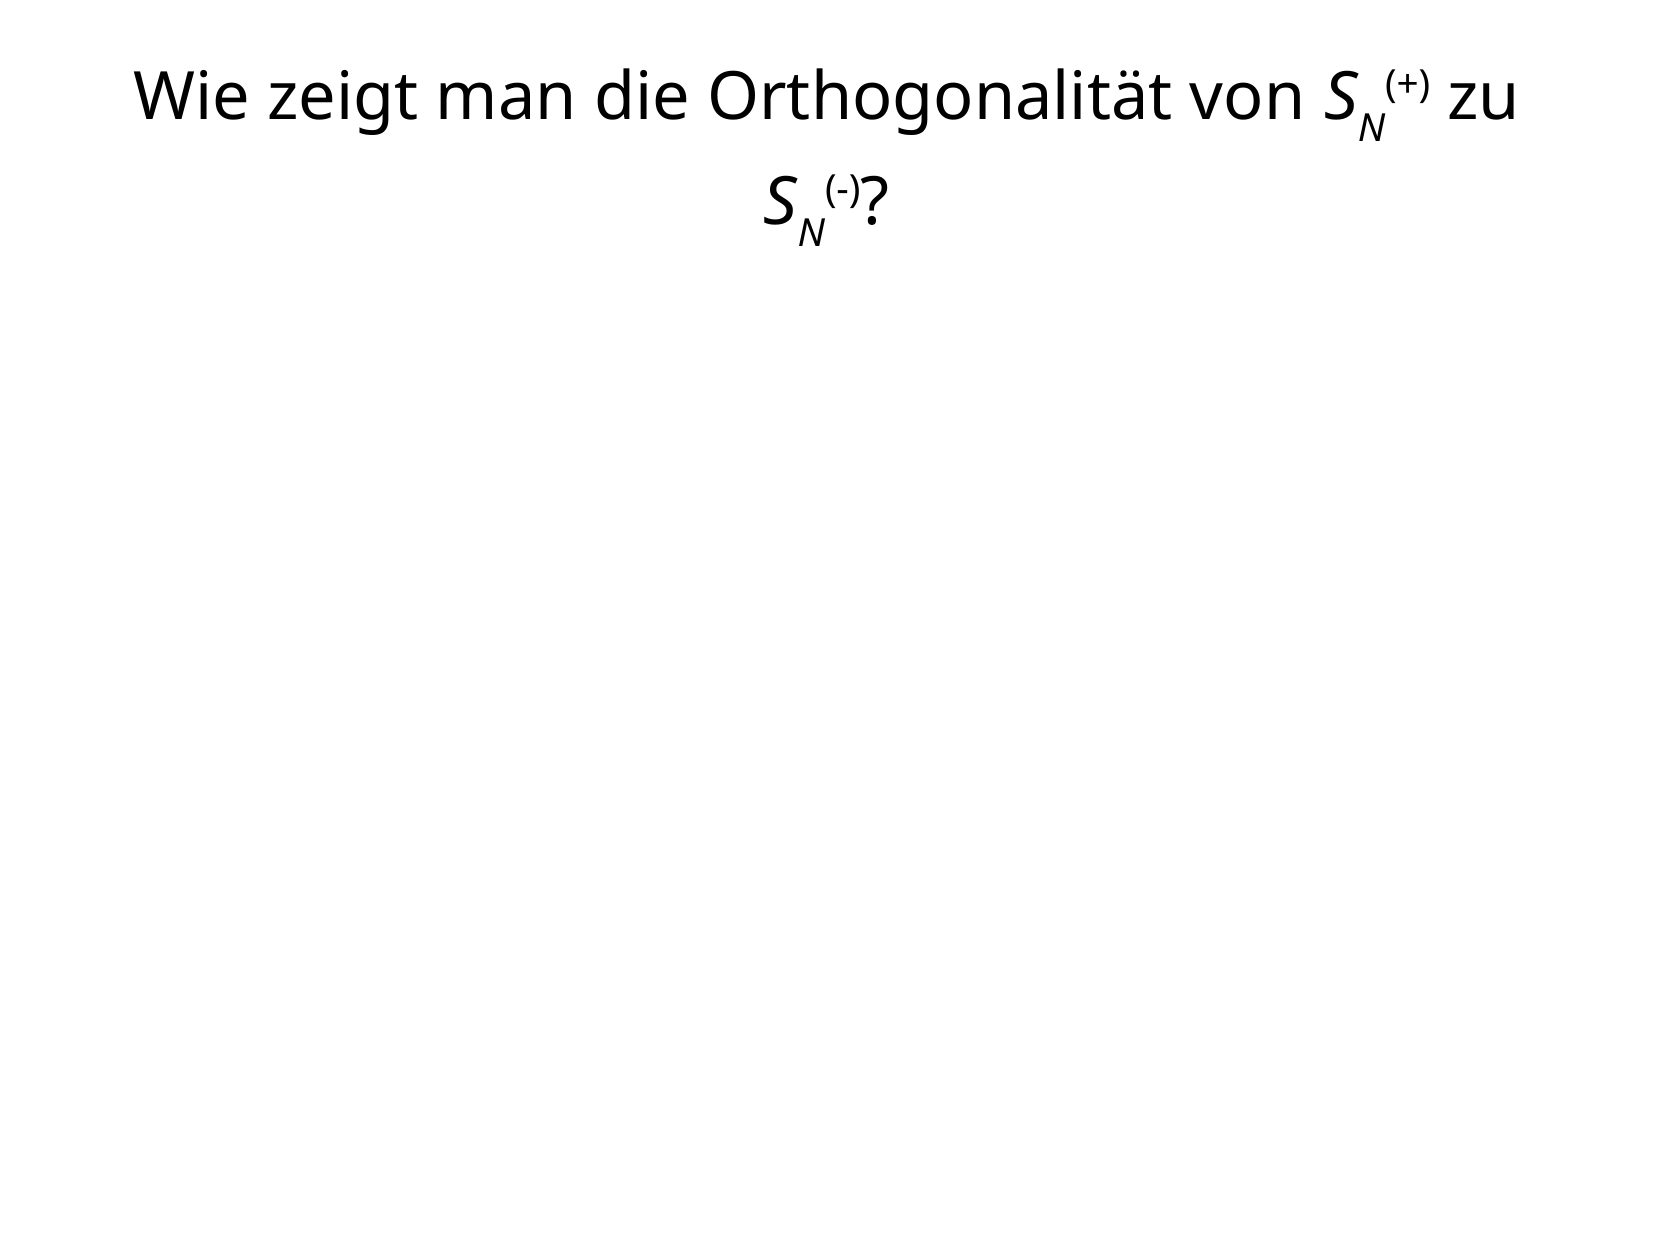

# Wie zeigt man die Orthogonalität von SN(+) zu SN(-)?